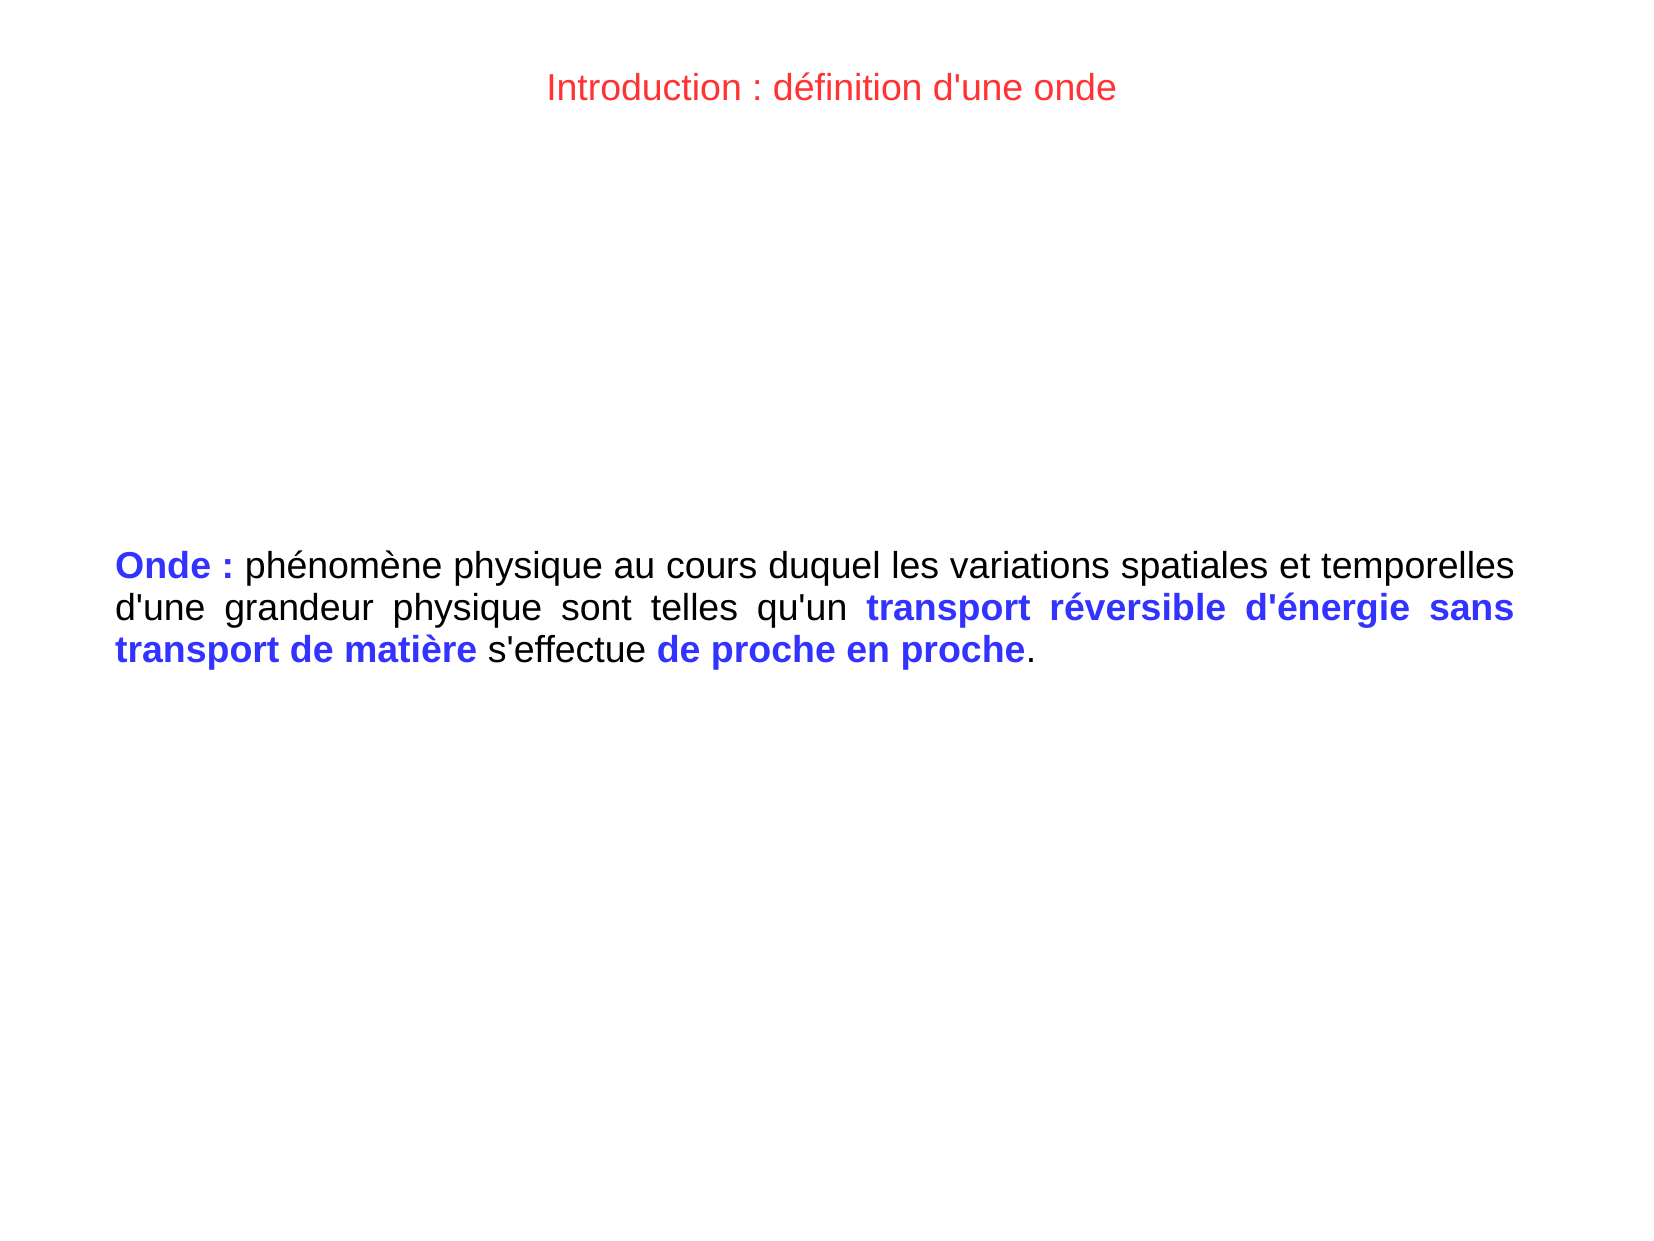

Introduction : définition d'une onde
Onde : phénomène physique au cours duquel les variations spatiales et temporelles d'une grandeur physique sont telles qu'un transport réversible d'énergie sans transport de matière s'effectue de proche en proche.